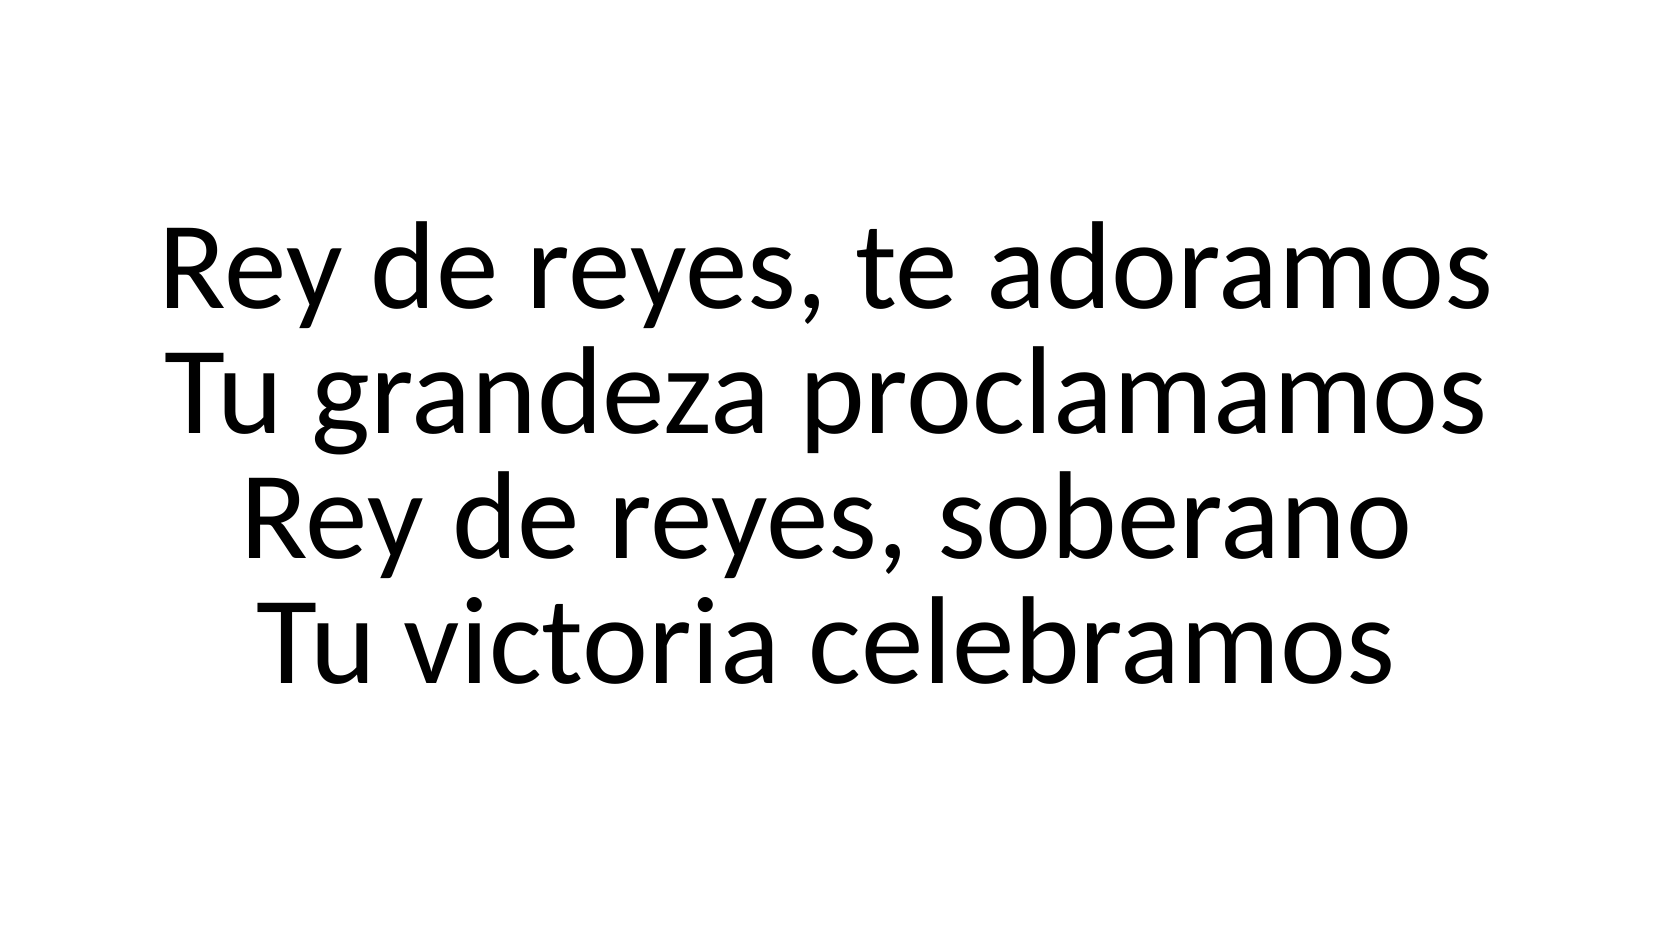

# Rey de reyes, te adoramos Tu grandeza proclamamos Rey de reyes, soberano Tu victoria celebramos